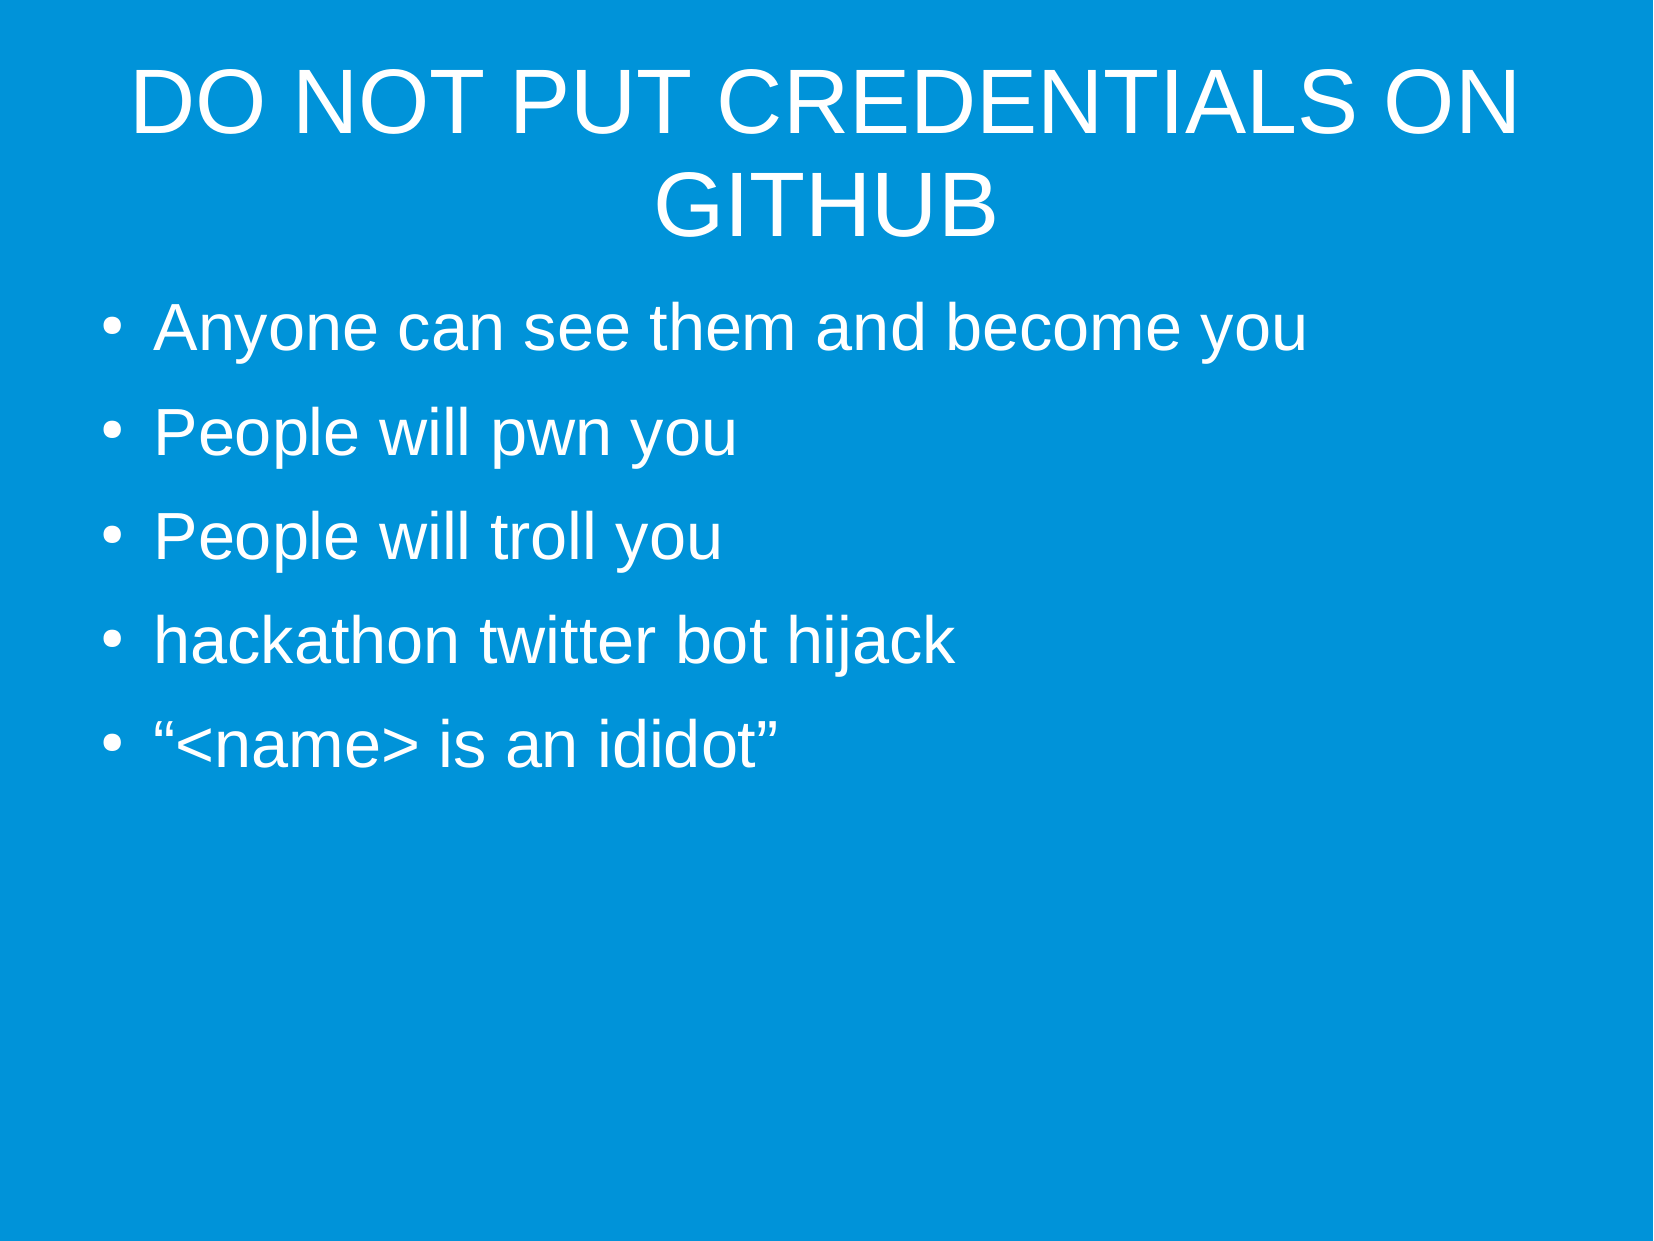

# DO NOT PUT CREDENTIALS ON GITHUB
Anyone can see them and become you
People will pwn you
People will troll you
hackathon twitter bot hijack
“<name> is an ididot”